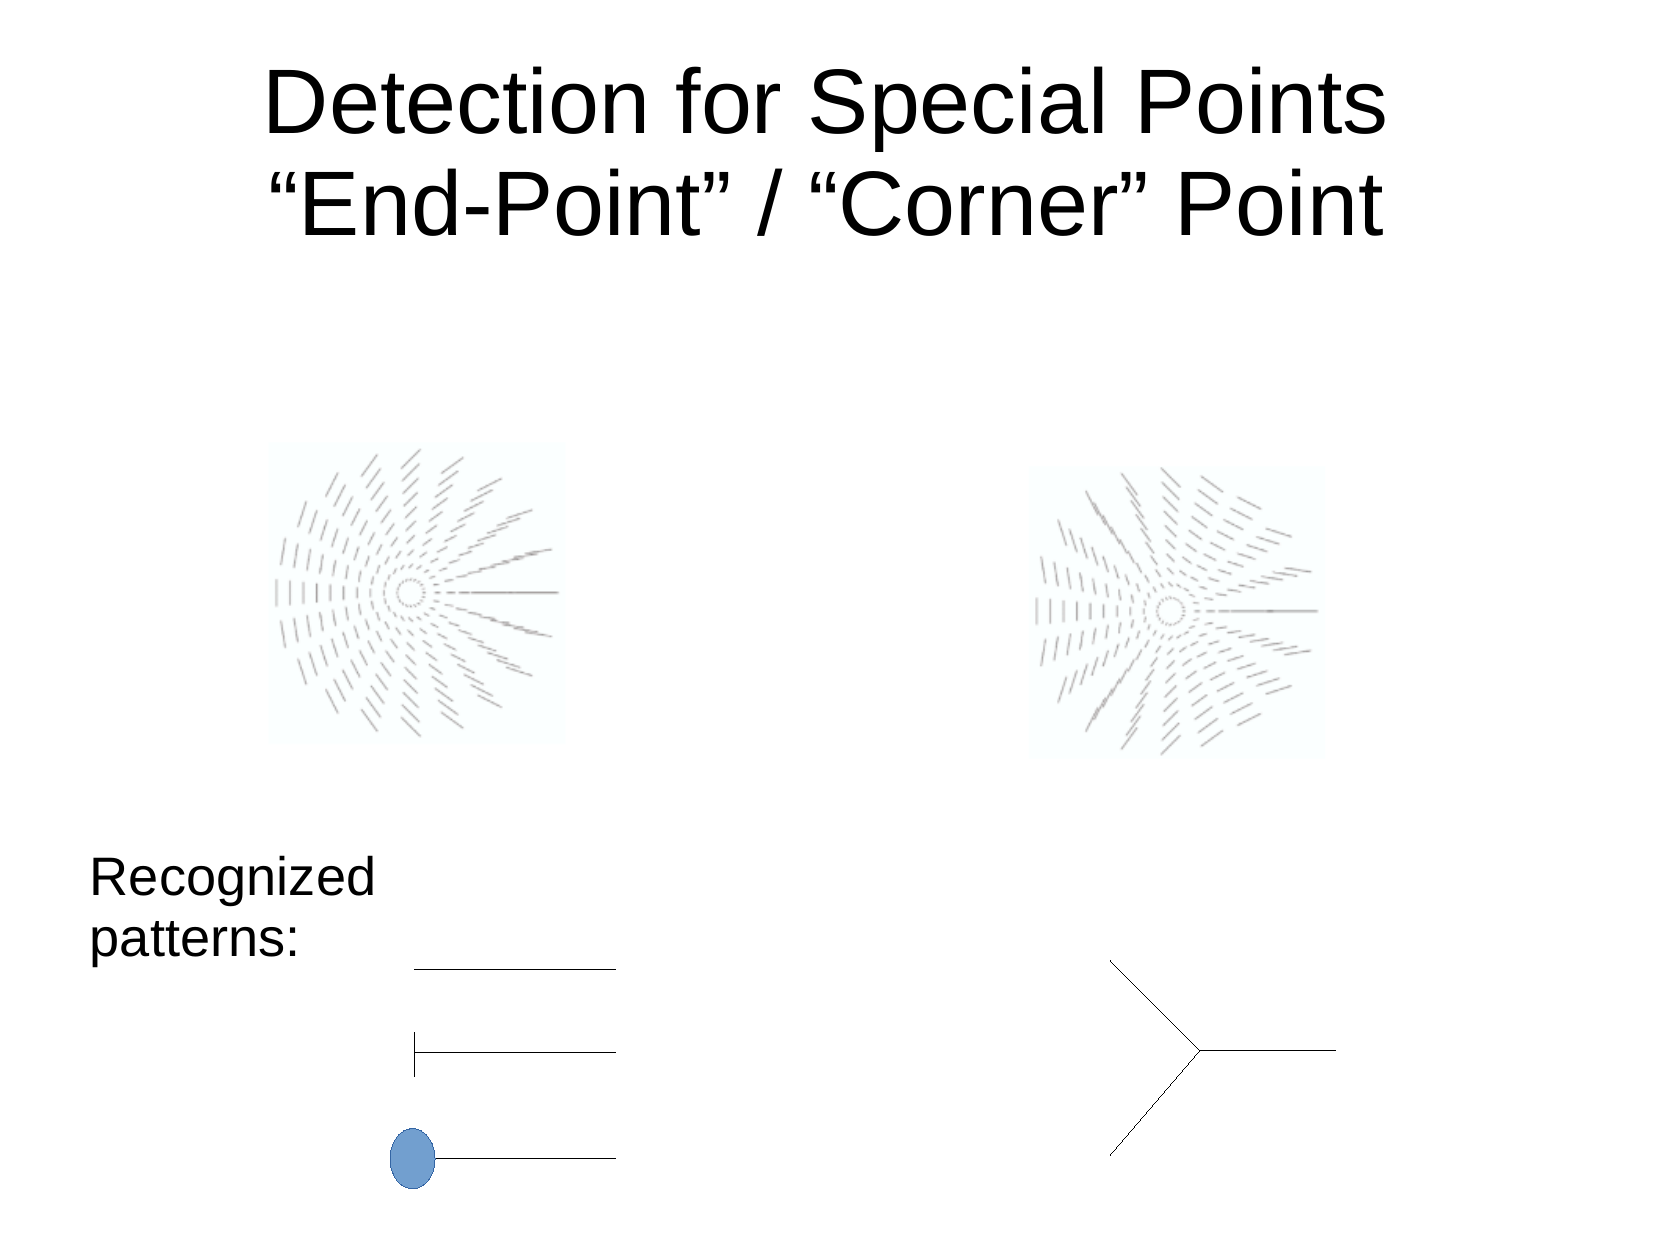

# Detection for Special Points “End-Point” / “Corner” Point
Recognized patterns: